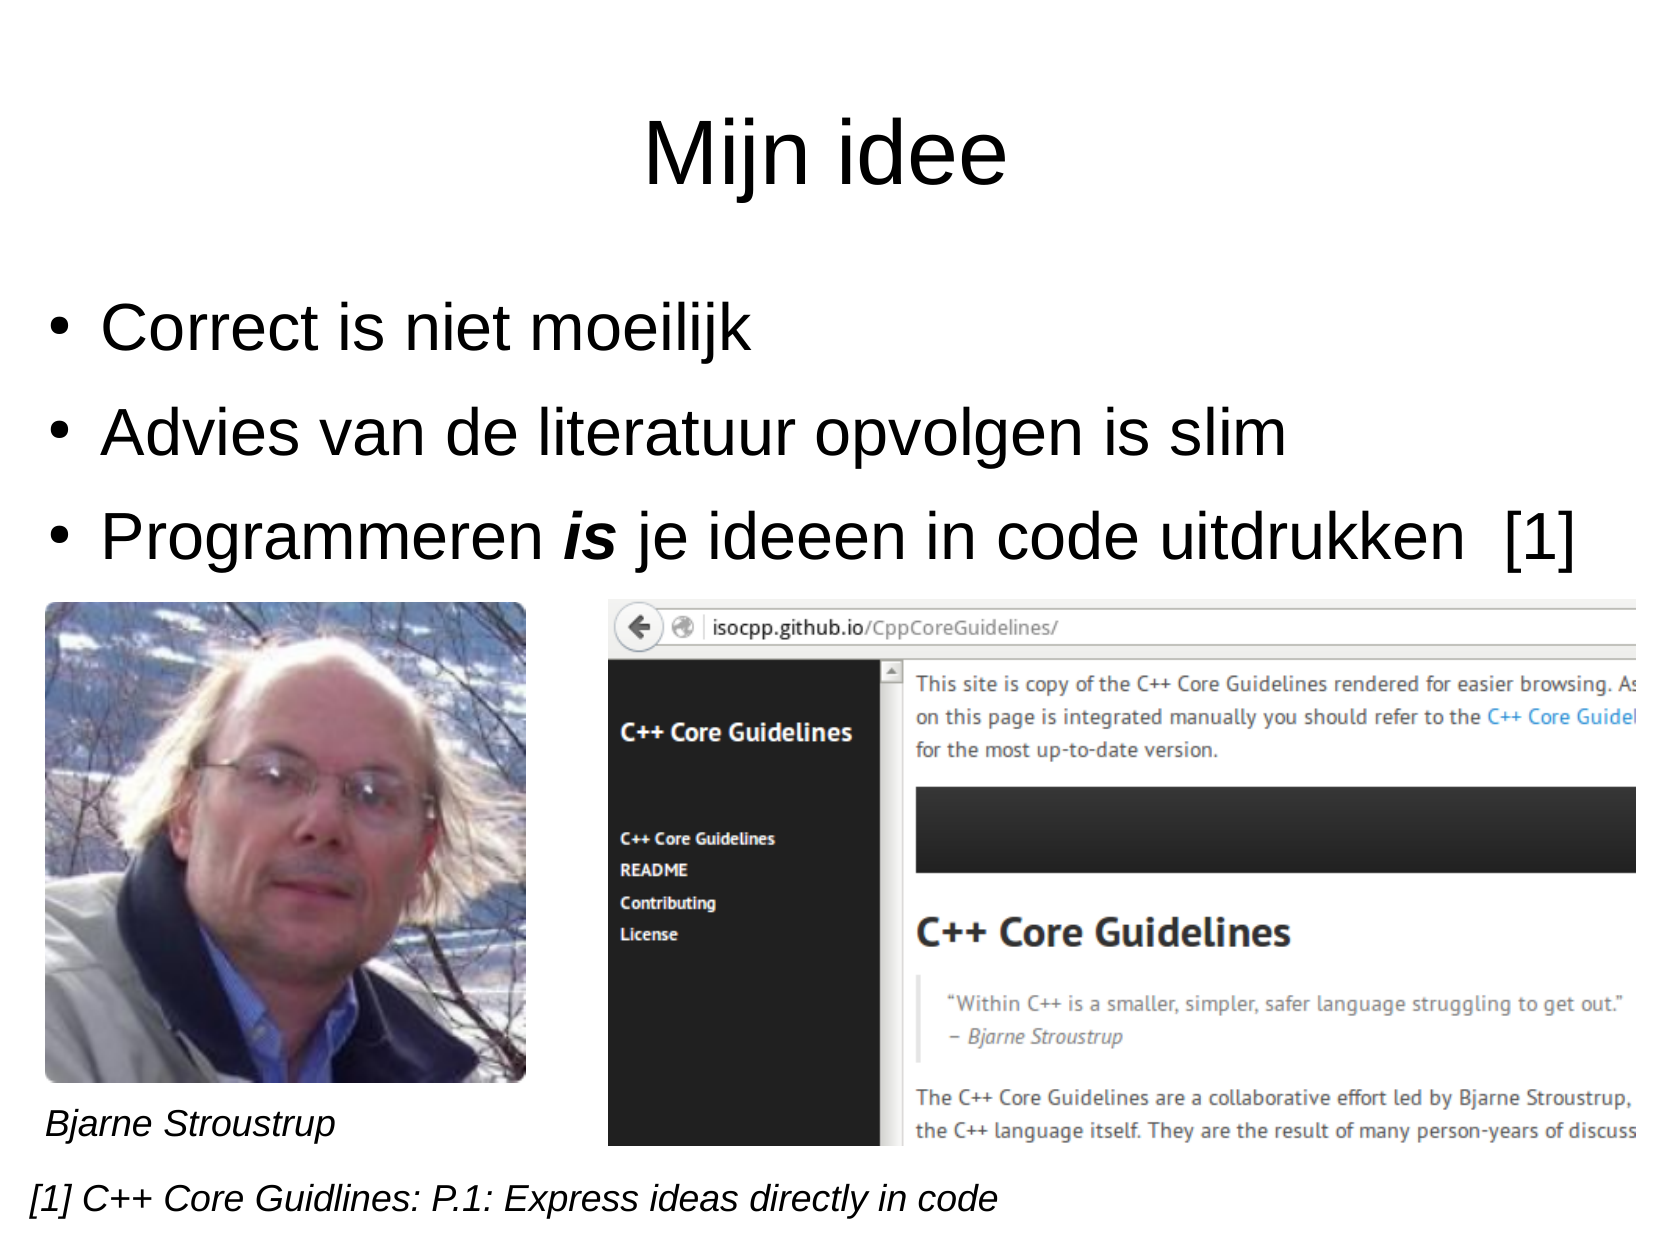

# Mijn idee
Correct is niet moeilijk
Advies van de literatuur opvolgen is slim
Programmeren is je ideeen in code uitdrukken [1]
Bjarne Stroustrup
[1] C++ Core Guidlines: P.1: Express ideas directly in code